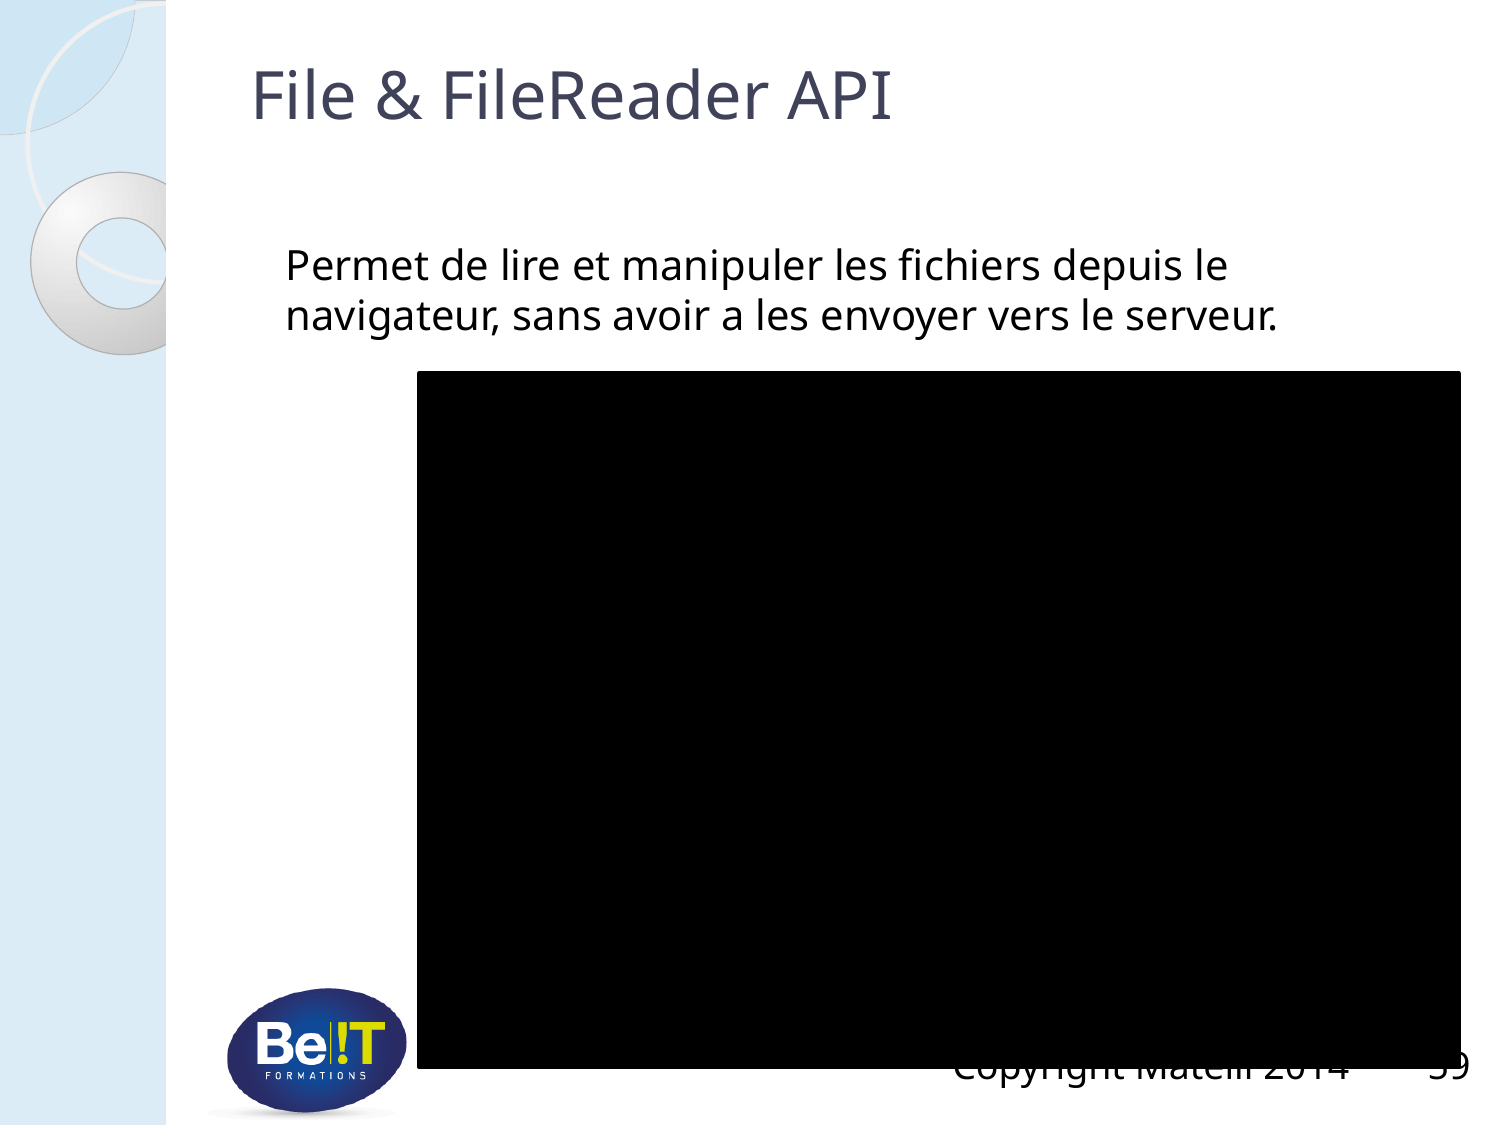

# File & FileReader API
Permet de lire et manipuler les fichiers depuis le navigateur, sans avoir a les envoyer vers le serveur.
 function readFile(e) {
 var file = e.target.files[0];
 // récupération des données du fichier :
 console.log(file.name, file.size, file.type);
 // lecture asynchrone du contenu du fichier
 var reader = new FileReader();
 reader.onload = function (evt) {
 img.src = evt.target.result;
 };
 reader.readAsDataURL(file);
 }
 document.querySelector('input[type="file"]')
 .addEventListener('change', readFile);
Copyright Matelli 2014